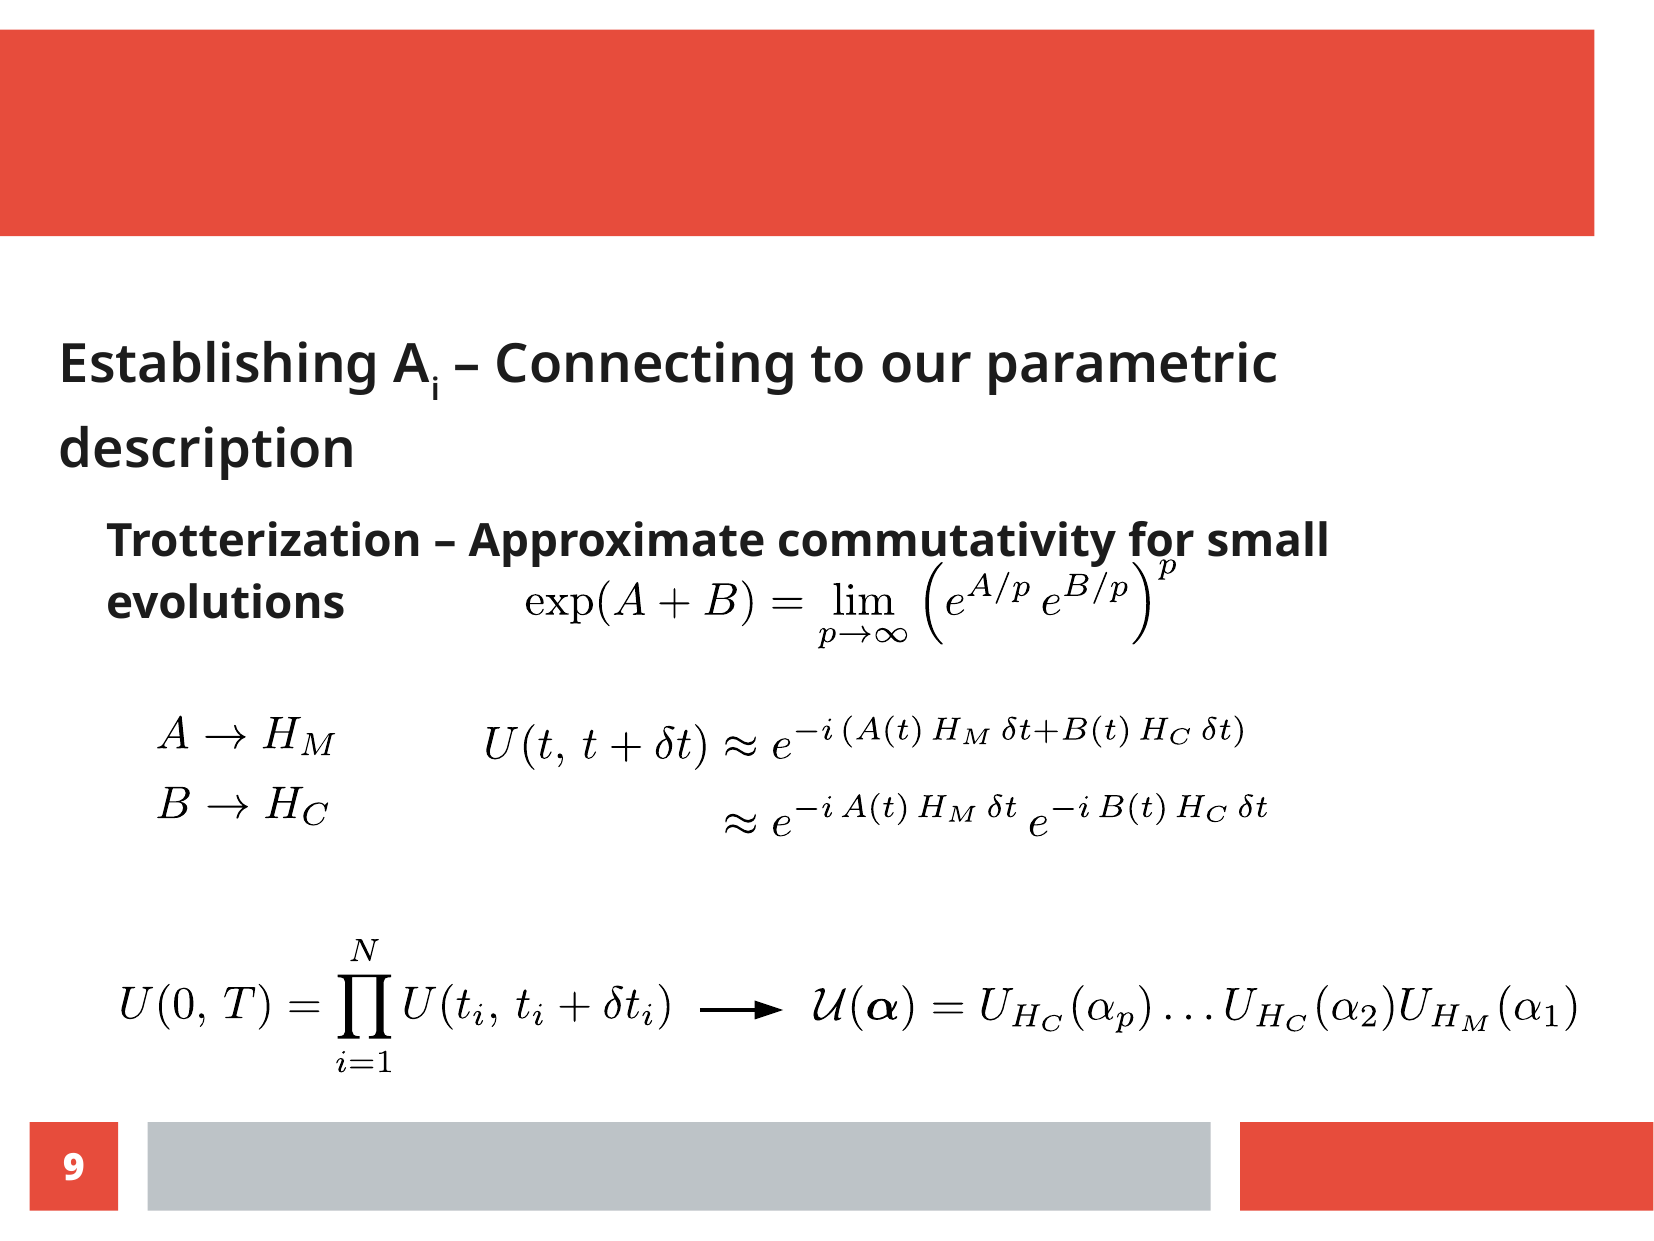

#
Establishing Ai – Connecting to our parametric description
Trotterization – Approximate commutativity for small evolutions
9